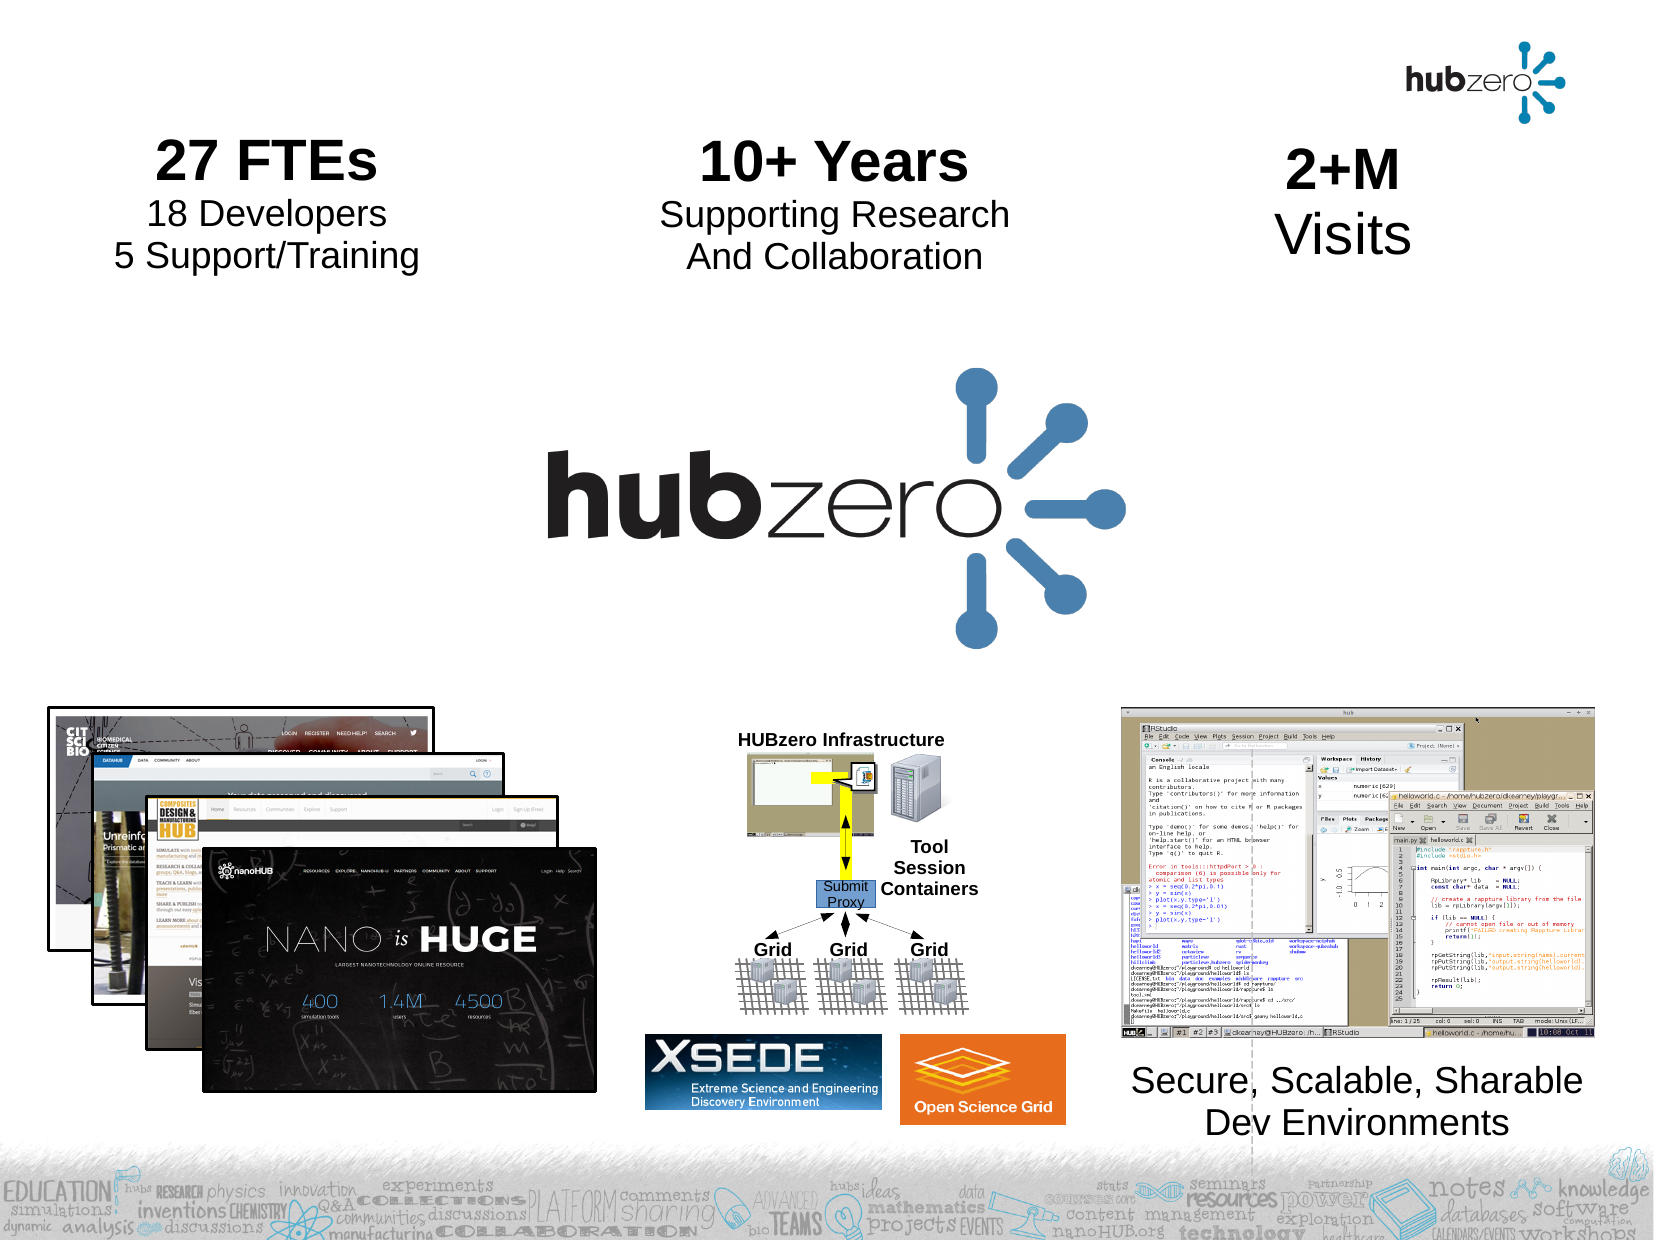

27 FTEs
18 Developers
5 Support/Training
10+ Years
Supporting Research
And Collaboration
2+M
Visits
Secure, Scalable, Sharable
Dev Environments
HUBzero Infrastructure
Tool Session
Containers
Submit
Proxy
Grid
Grid
Grid